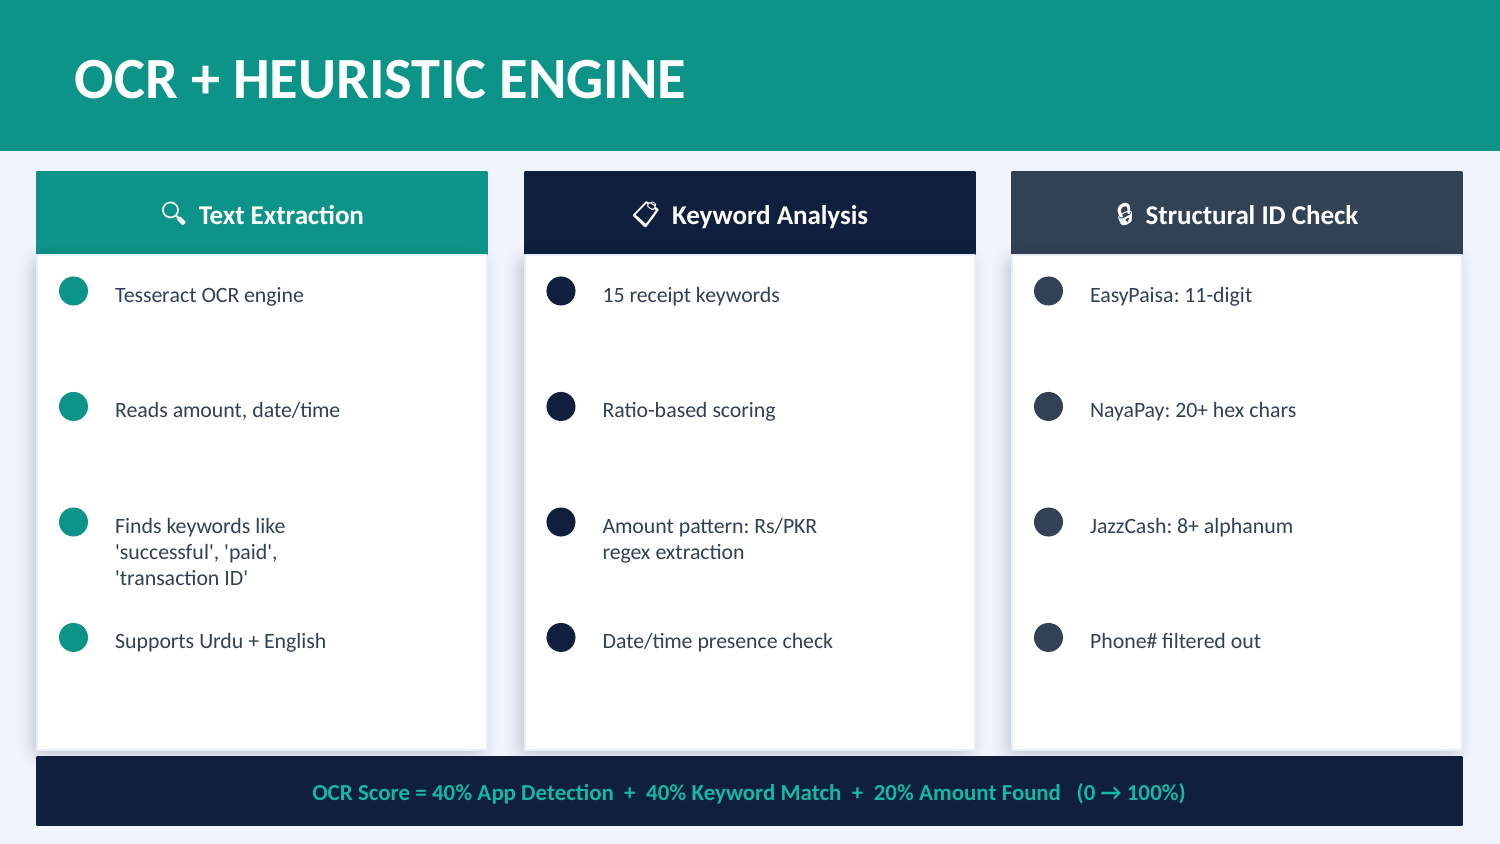

OCR + HEURISTIC ENGINE
🔍 Text Extraction
📋 Keyword Analysis
🔒 Structural ID Check
Tesseract OCR engine
15 receipt keywords
EasyPaisa: 11-digit
Reads amount, date/time
Ratio-based scoring
NayaPay: 20+ hex chars
Finds keywords like
'successful', 'paid',
'transaction ID'
Amount pattern: Rs/PKR
regex extraction
JazzCash: 8+ alphanum
Supports Urdu + English
Date/time presence check
Phone# filtered out
OCR Score = 40% App Detection + 40% Keyword Match + 20% Amount Found (0 → 100%)